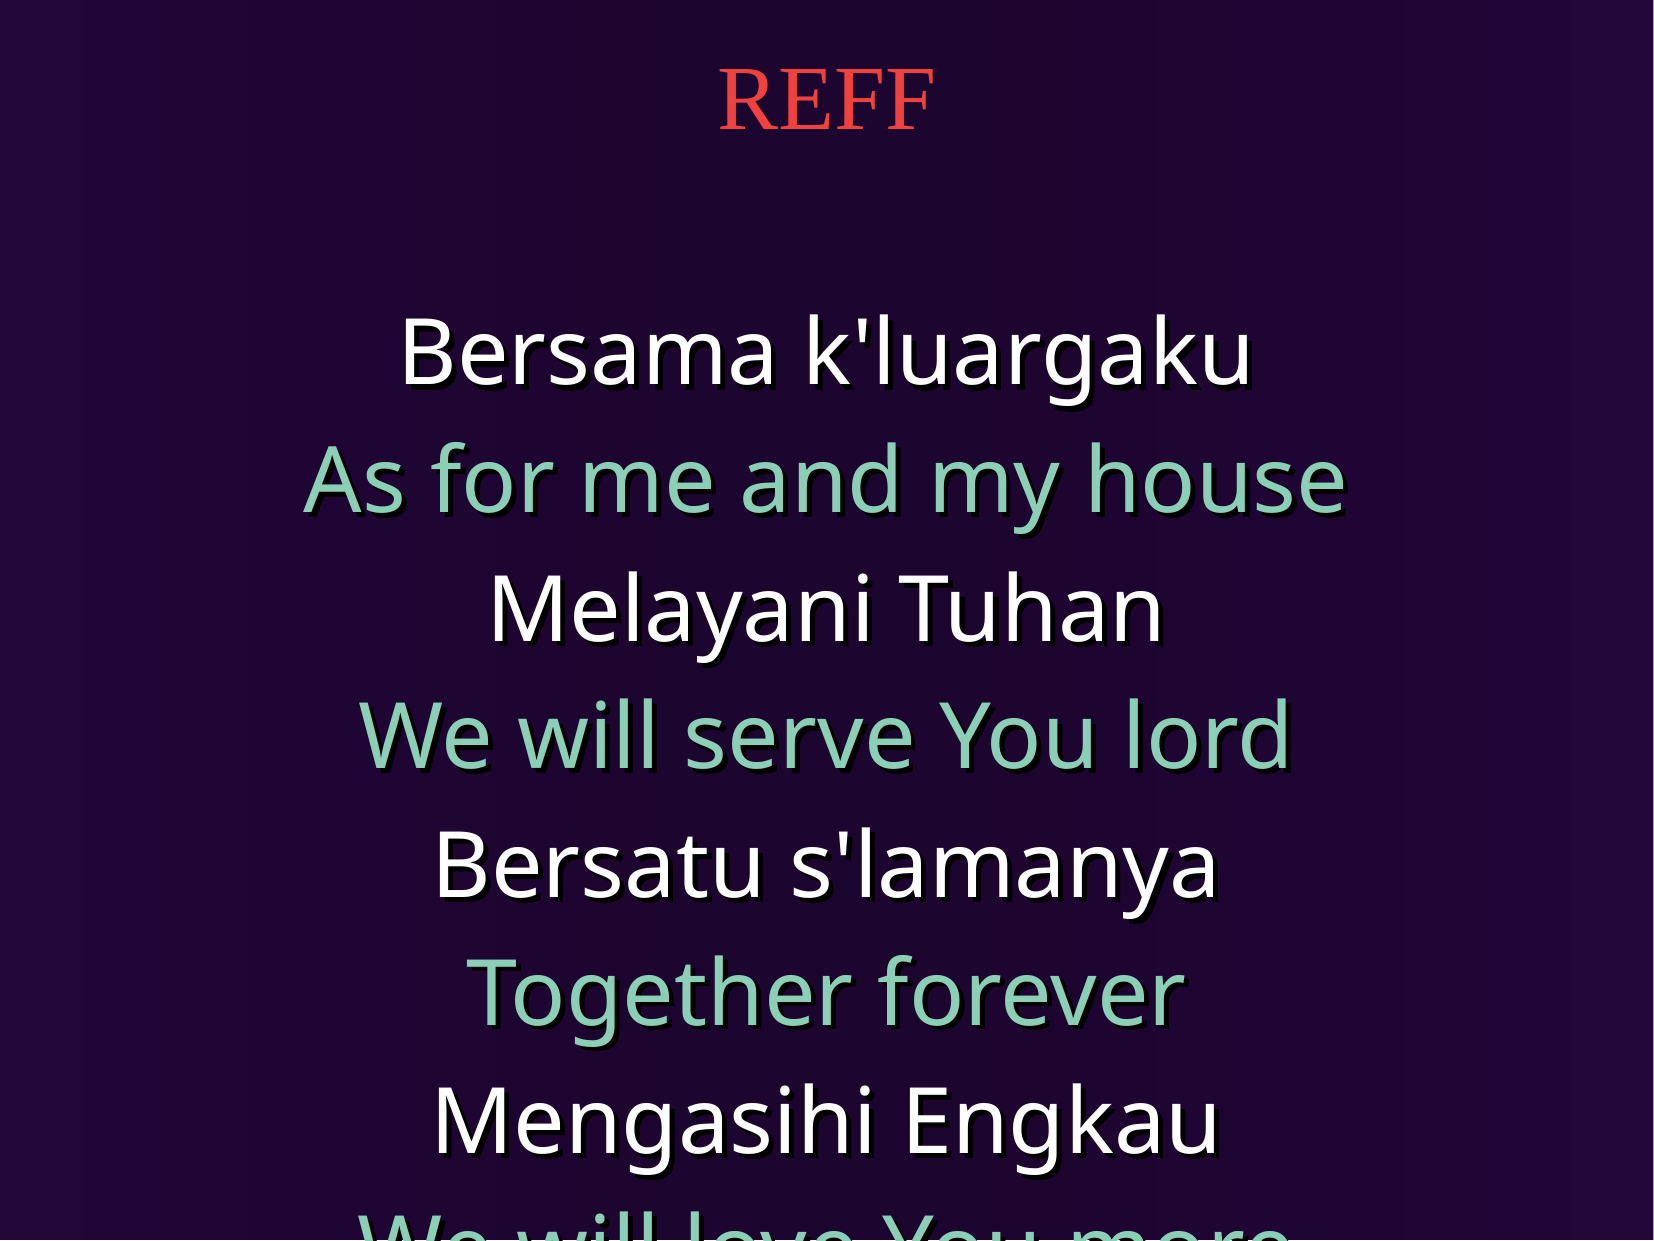

REFF
Bersama k'luargaku
Melayani Tuhan
Bersatu s'lamanya
Mengasihi Engkau
As for me and my house
We will serve You lord
Together forever
We will love You more